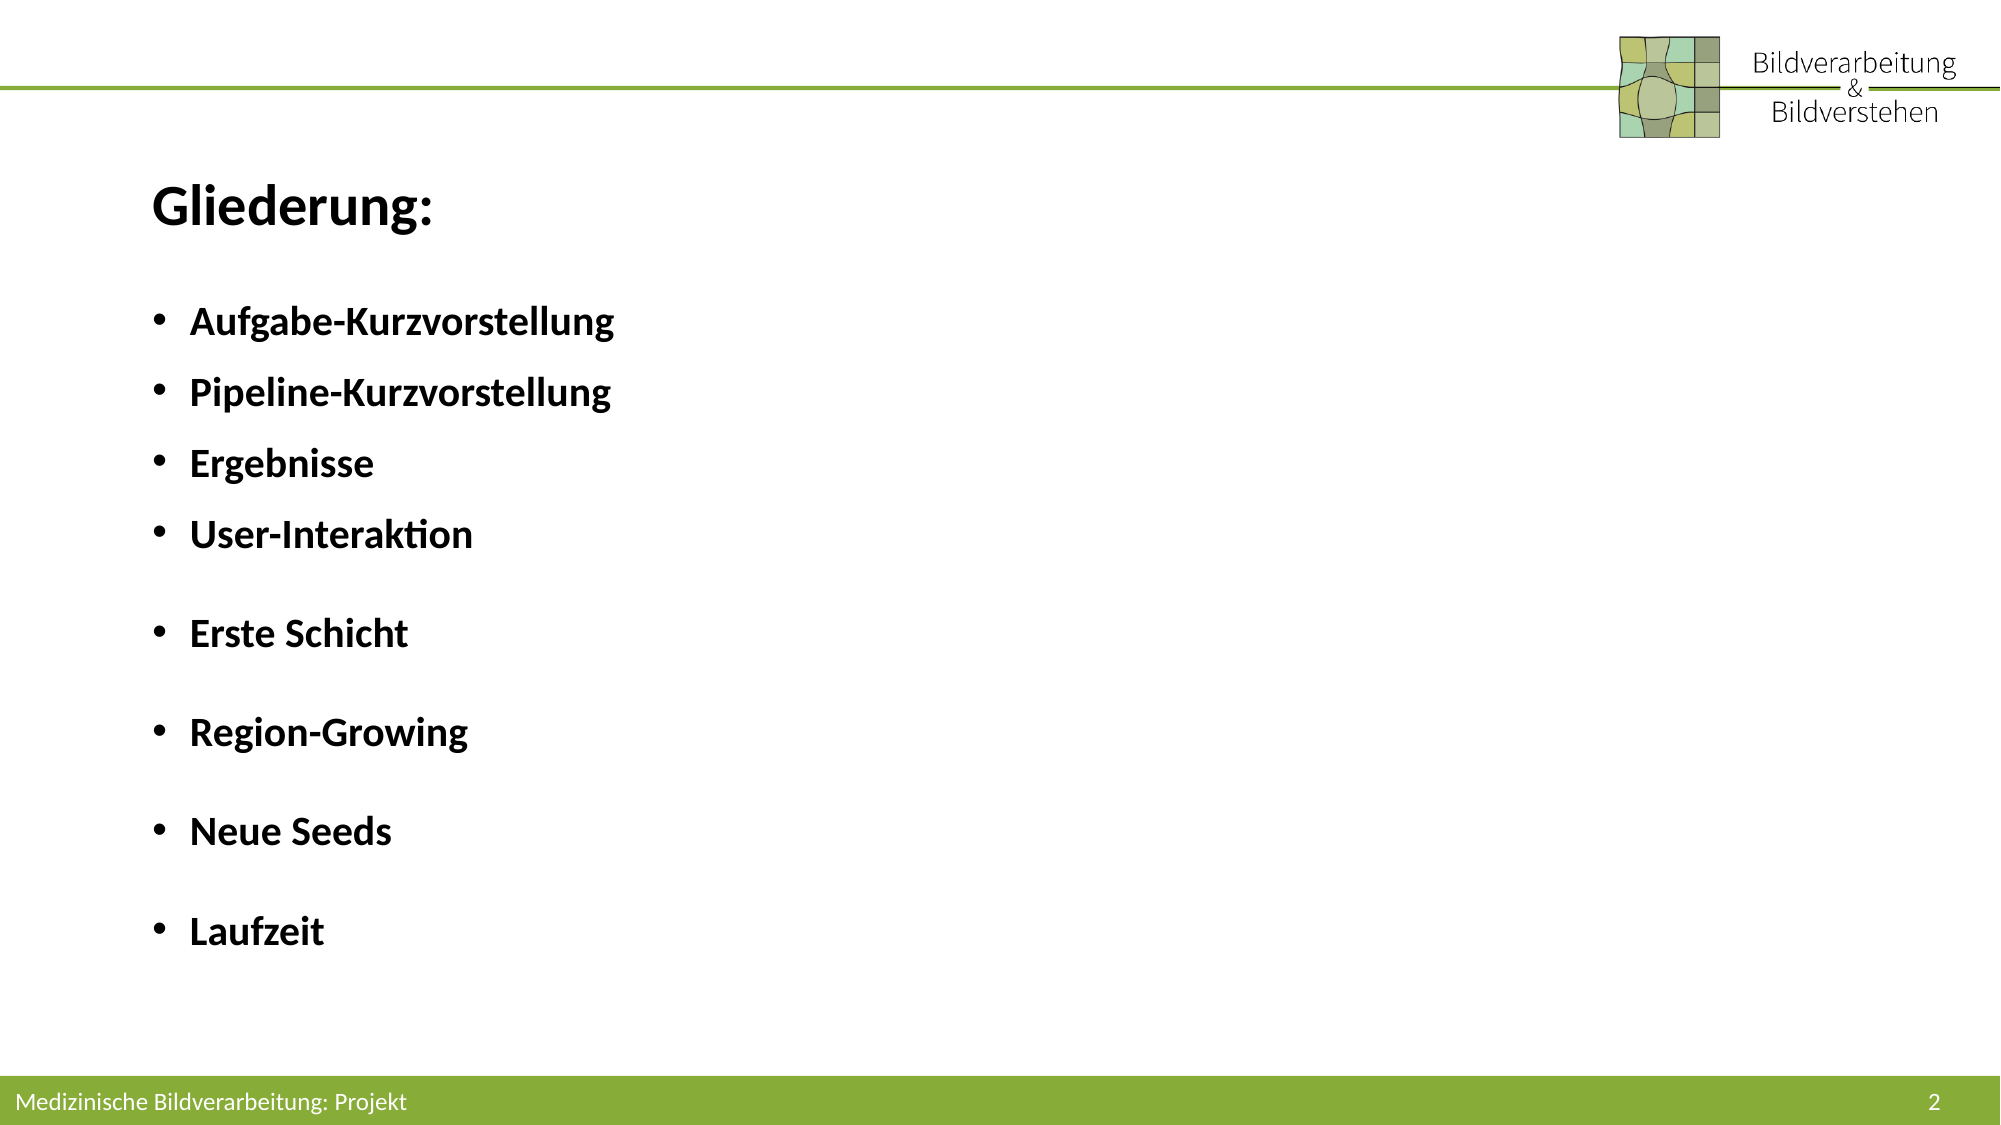

# Gliederung:
Aufgabe-Kurzvorstellung
Pipeline-Kurzvorstellung
Ergebnisse
User-Interaktion
Erste Schicht
Region-Growing
Neue Seeds
Laufzeit
Medizinische Bildverarbeitung: Projekt